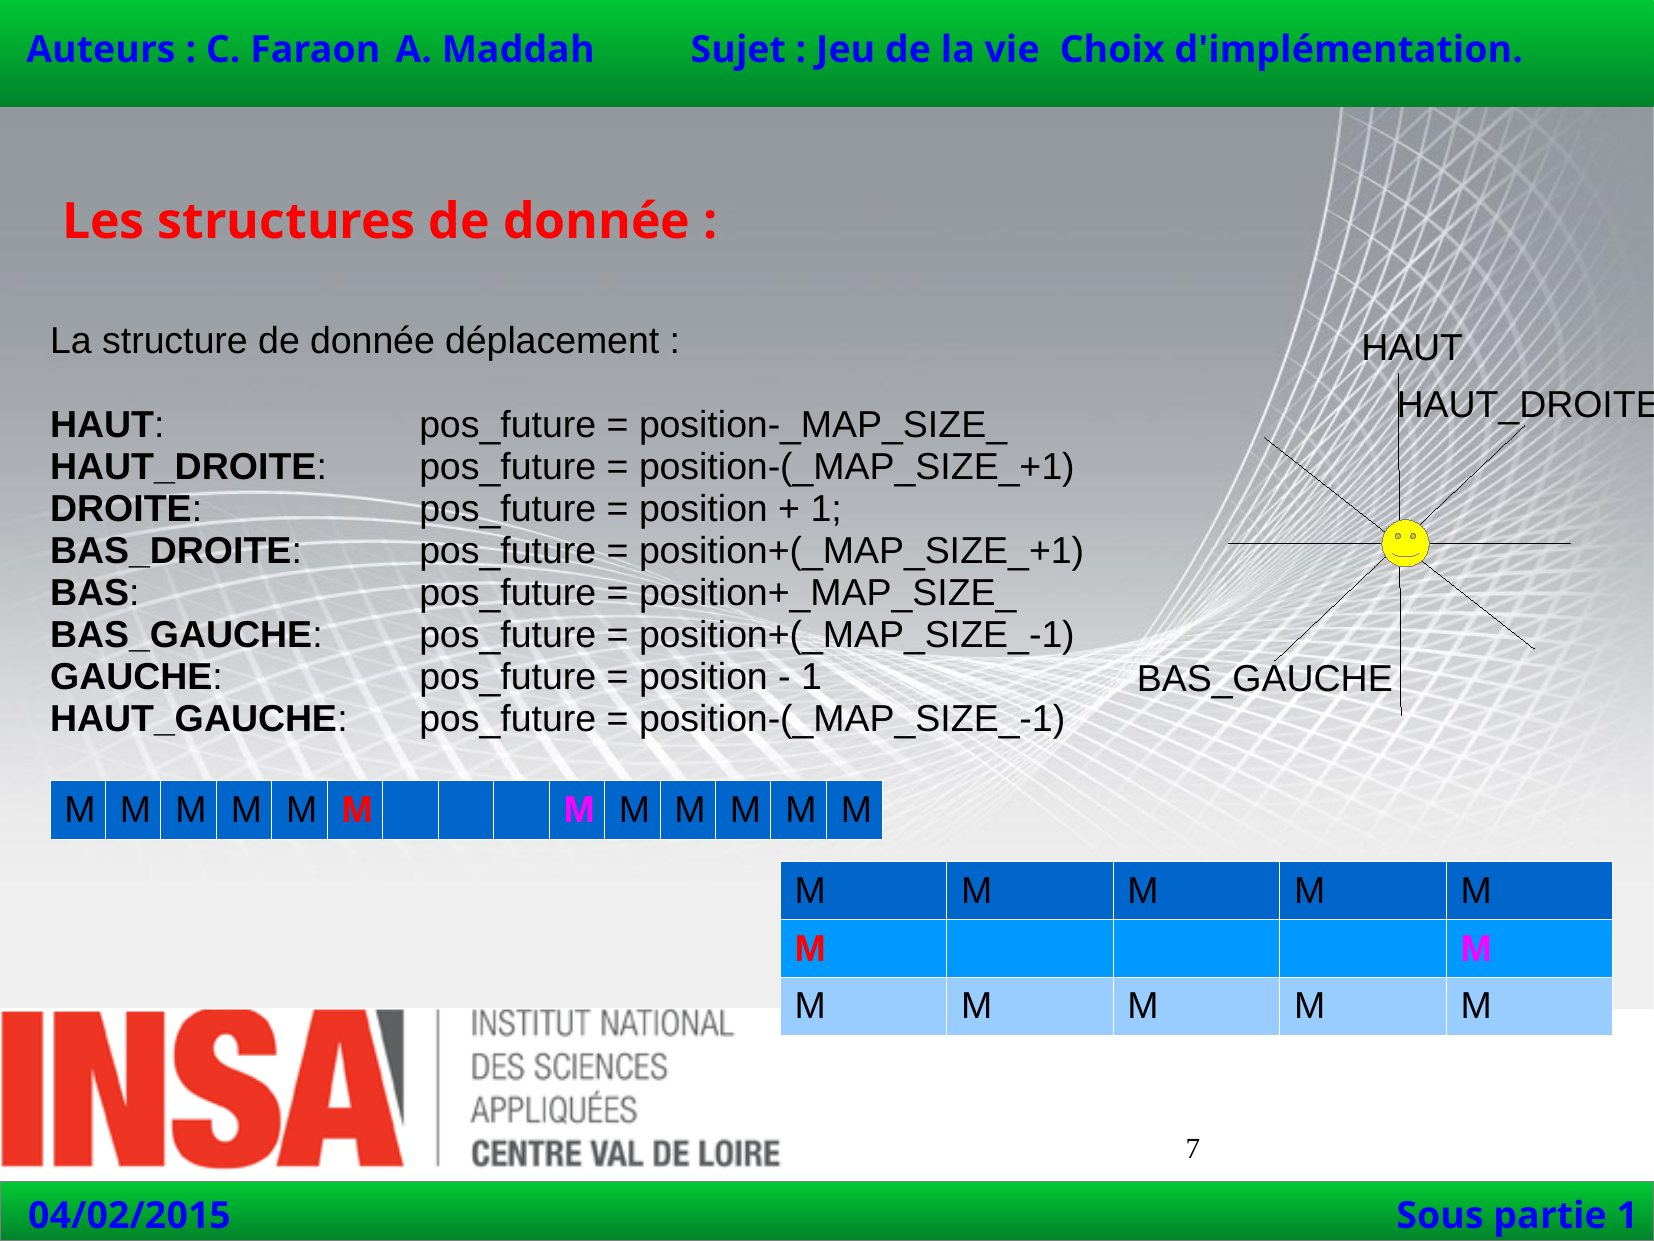

#
Auteurs : C. Faraon	A. Maddah 		Sujet : Jeu de la vie	Choix d'implémentation.
Les structures de donnée :
La structure de donnée déplacement :
HAUT:			 	pos_future = position-_MAP_SIZE_
HAUT_DROITE:		pos_future = position-(_MAP_SIZE_+1)
DROITE:			pos_future = position + 1;
BAS_DROITE:		pos_future = position+(_MAP_SIZE_+1)
BAS:				pos_future = position+_MAP_SIZE_
BAS_GAUCHE:		pos_future = position+(_MAP_SIZE_-1)
GAUCHE:			pos_future = position - 1
HAUT_GAUCHE: 	pos_future = position-(_MAP_SIZE_-1)
HAUT
HAUT_DROITE
BAS_GAUCHE
| M | M | M | M | M | M | | | | M | M | M | M | M | M |
| --- | --- | --- | --- | --- | --- | --- | --- | --- | --- | --- | --- | --- | --- | --- |
| M | M | M | M | M |
| --- | --- | --- | --- | --- |
| M | | | | M |
| M | M | M | M | M |
04/02/2015
Sous partie 1